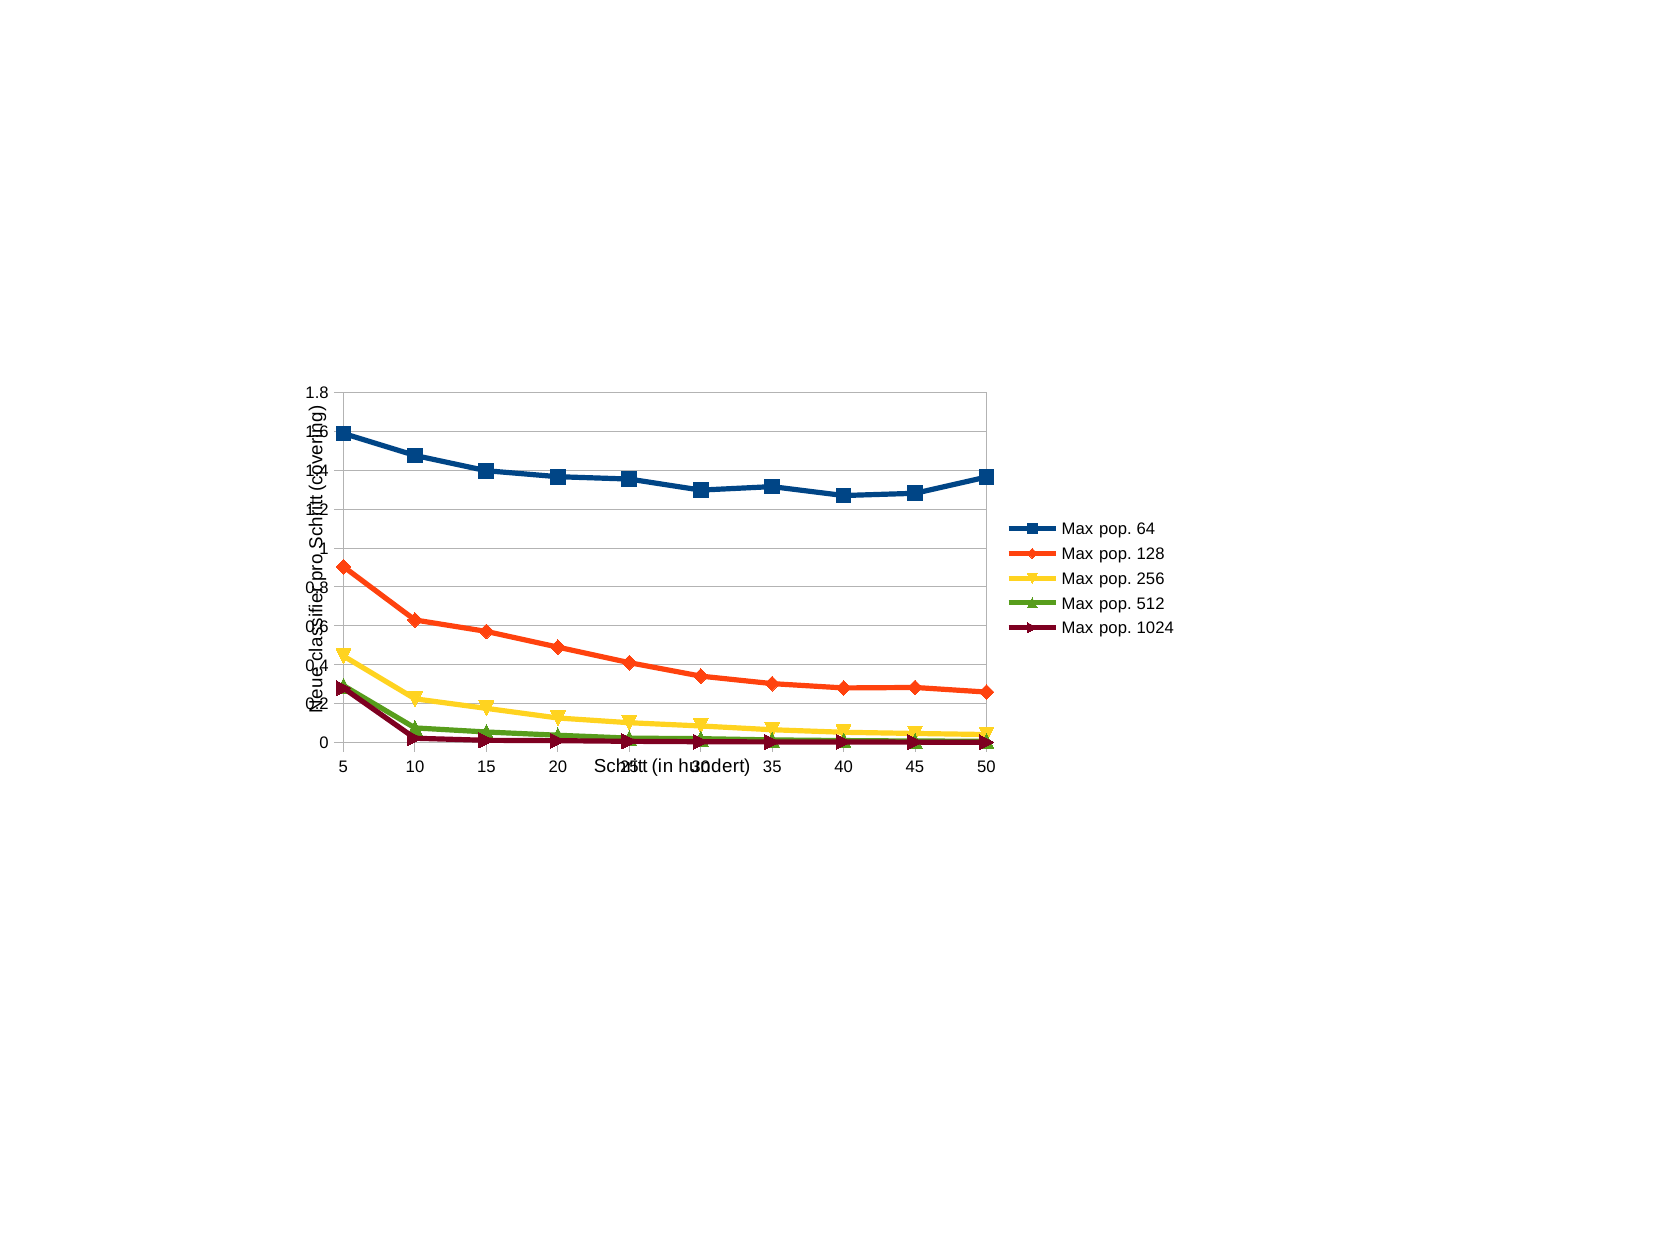

### Chart
| Category | Max pop. 64 | Max pop. 128 | Max pop. 256 | Max pop. 512 | Max pop. 1024 |
|---|---|---|---|---|---|
| 5 | 1.590025 | 0.904525 | 0.444525 | 0.292075 | 0.279375 |
| 10 | 1.4771 | 0.630125 | 0.22435 | 0.074725 | 0.021575 |
| 15 | 1.398425 | 0.57115 | 0.175275 | 0.053525 | 0.01085 |
| 20 | 1.36775 | 0.49035 | 0.12555 | 0.036825 | 0.008825 |
| 25 | 1.355675 | 0.4104 | 0.10145 | 0.022175 | 0.0057 |
| 30 | 1.298825 | 0.341175 | 0.0847 | 0.019425 | 0.0036 |
| 35 | 1.3166 | 0.3026 | 0.0653 | 0.012825 | 0.002525 |
| 40 | 1.270625 | 0.280375 | 0.0522 | 0.009525 | 0.0022 |
| 45 | 1.28245 | 0.282675 | 0.04615 | 0.007125 | 0.00135 |
| 50 | 1.3658 | 0.25915 | 0.04045 | 0.0062 | 0.00115 |